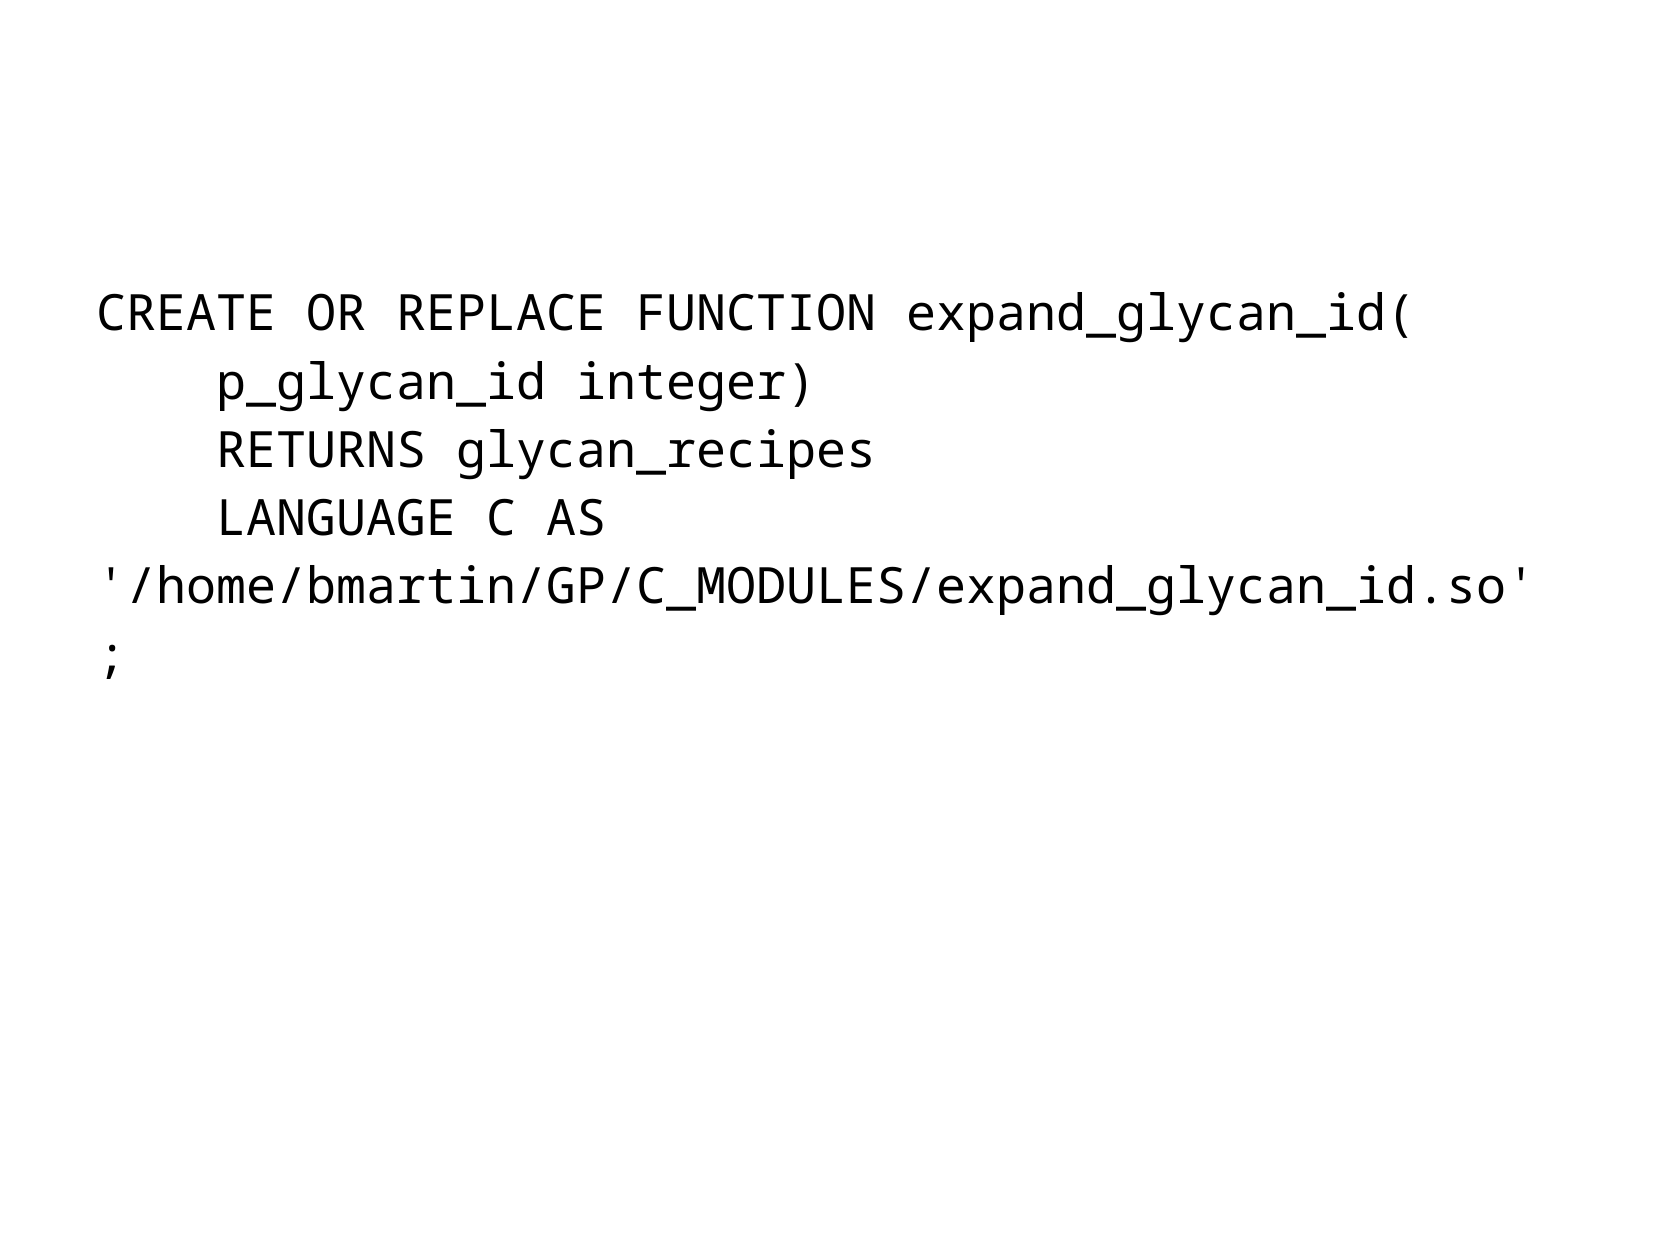

CREATE OR REPLACE FUNCTION expand_glycan_id(
 p_glycan_id integer)
 RETURNS glycan_recipes
 LANGUAGE C AS '/home/bmartin/GP/C_MODULES/expand_glycan_id.so'
;